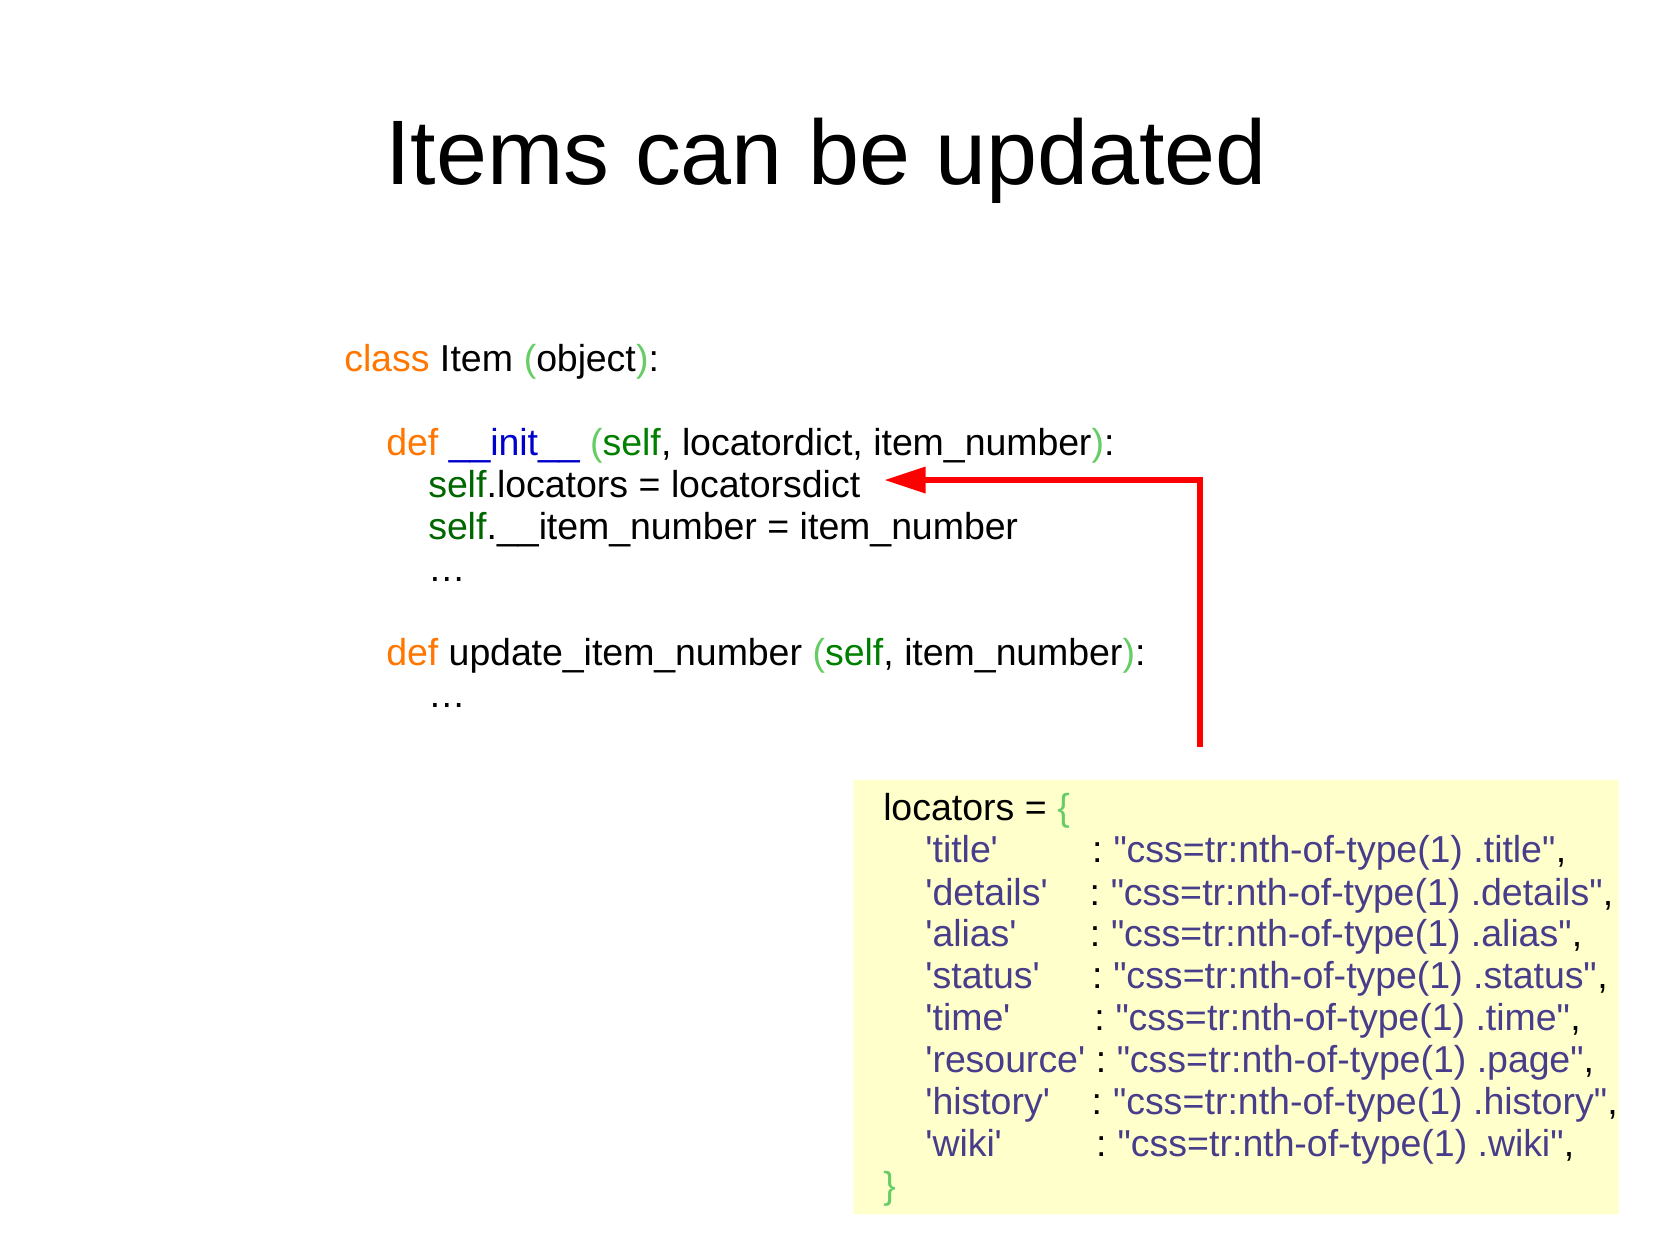

# Items can be updated
class Item (object):
 def __init__ (self, locatordict, item_number):
 self.locators = locatorsdict
 self.__item_number = item_number
 …
 def update_item_number (self, item_number):
 …
locators = {
 'title' : "css=tr:nth-of-type(1) .title",
 'details' : "css=tr:nth-of-type(1) .details",
 'alias' : "css=tr:nth-of-type(1) .alias",
 'status' : "css=tr:nth-of-type(1) .status",
 'time' : "css=tr:nth-of-type(1) .time",
 'resource' : "css=tr:nth-of-type(1) .page",
 'history' : "css=tr:nth-of-type(1) .history",
 'wiki' : "css=tr:nth-of-type(1) .wiki",
}